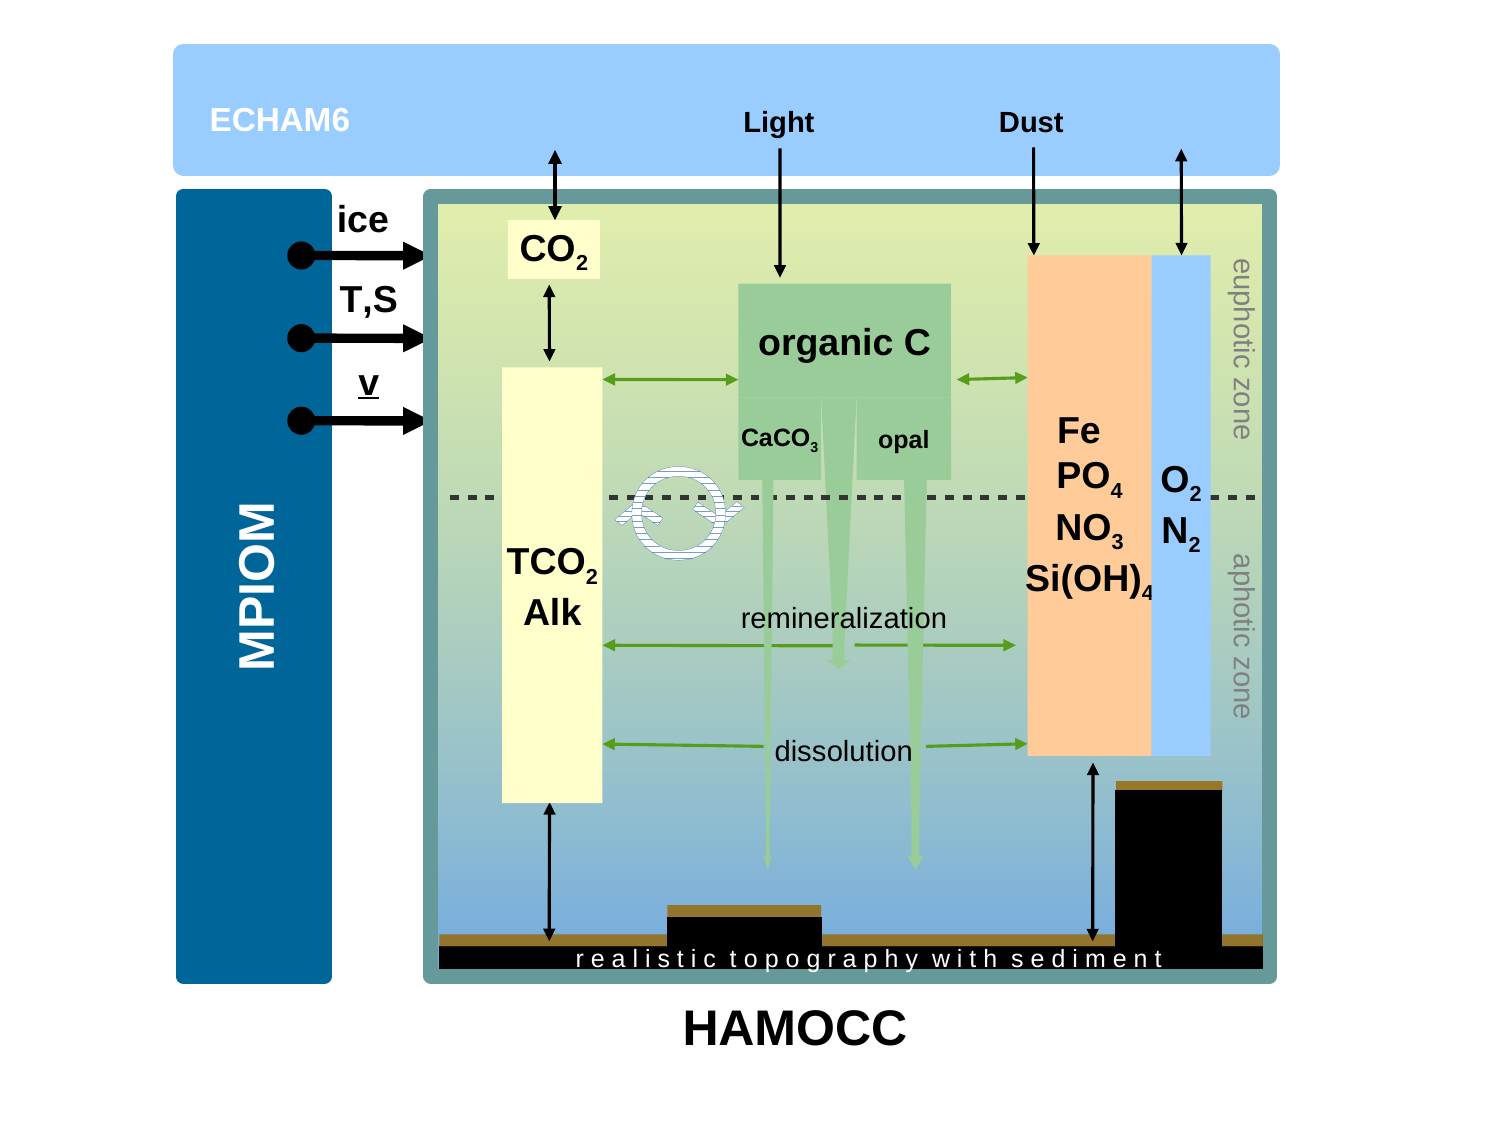

ECHAM6
Light
Dust
ice
CO2
Fe
PO4
NO3
Si(OH)4
O2
N2
T,S
organic C
euphotic zone
v
TCO2
Alk
CaCO3
opal
MPIOM
remineralization
aphotic zone
dissolution
r e a l i s t i c t o p o g r a p h y w i t h s e d i m e n t
HAMOCC